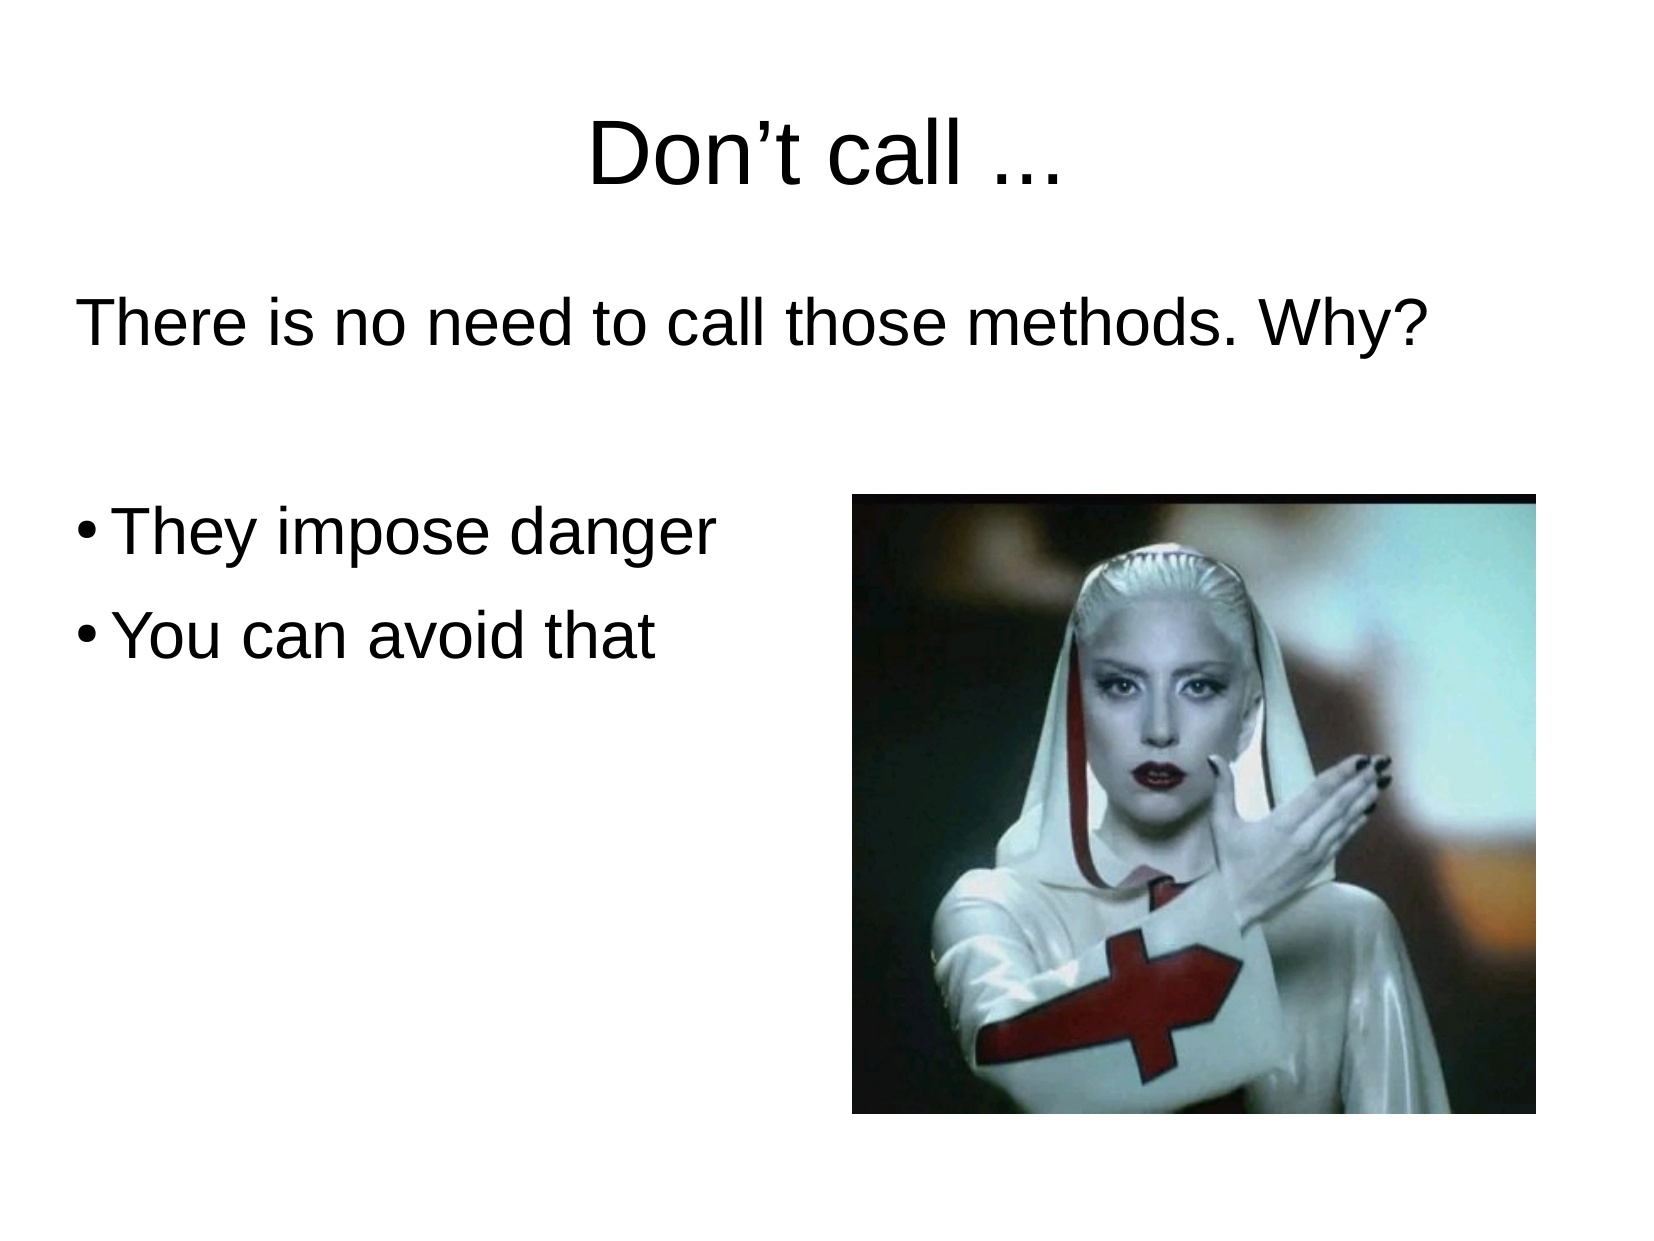

# Don’t call ...
There is no need to call those methods. Why?
They impose danger
You can avoid that